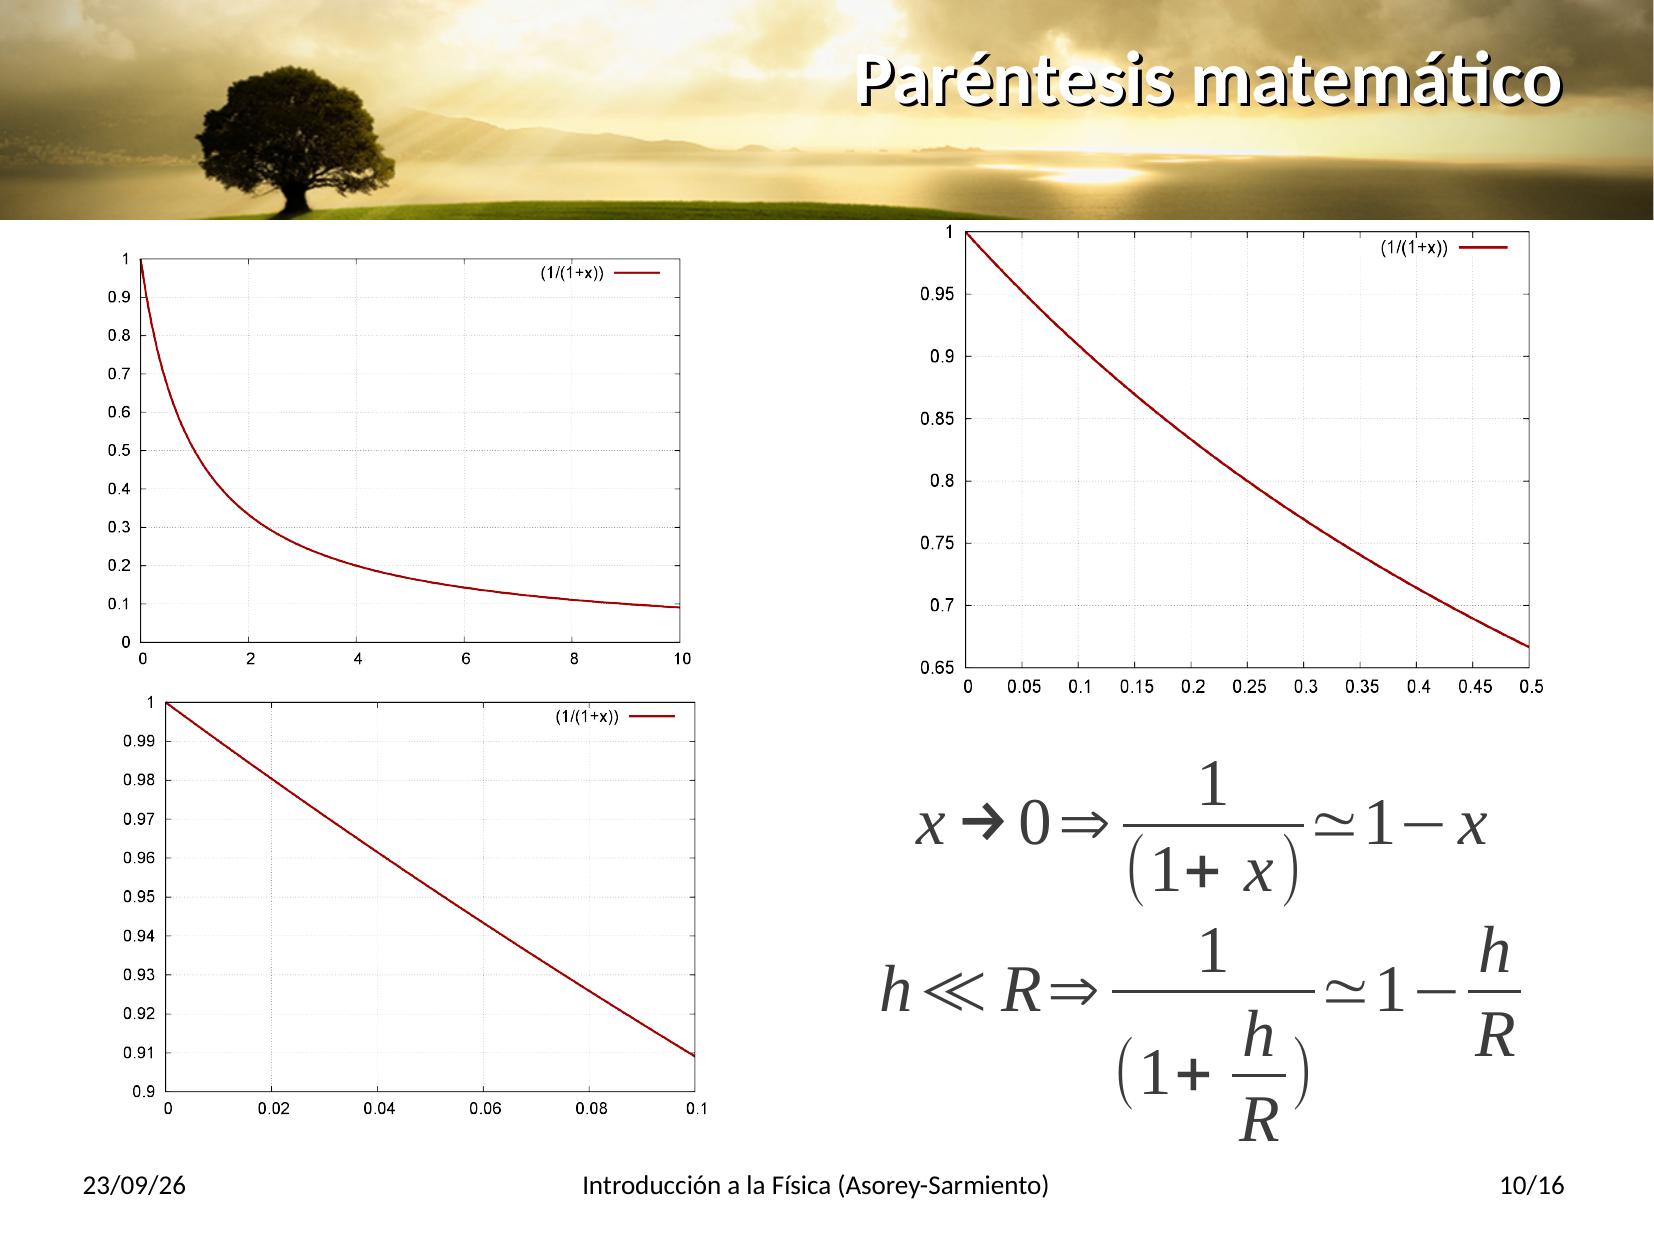

# Paréntesis matemático
Introducción a la Física (Asorey-Sarmiento)
10